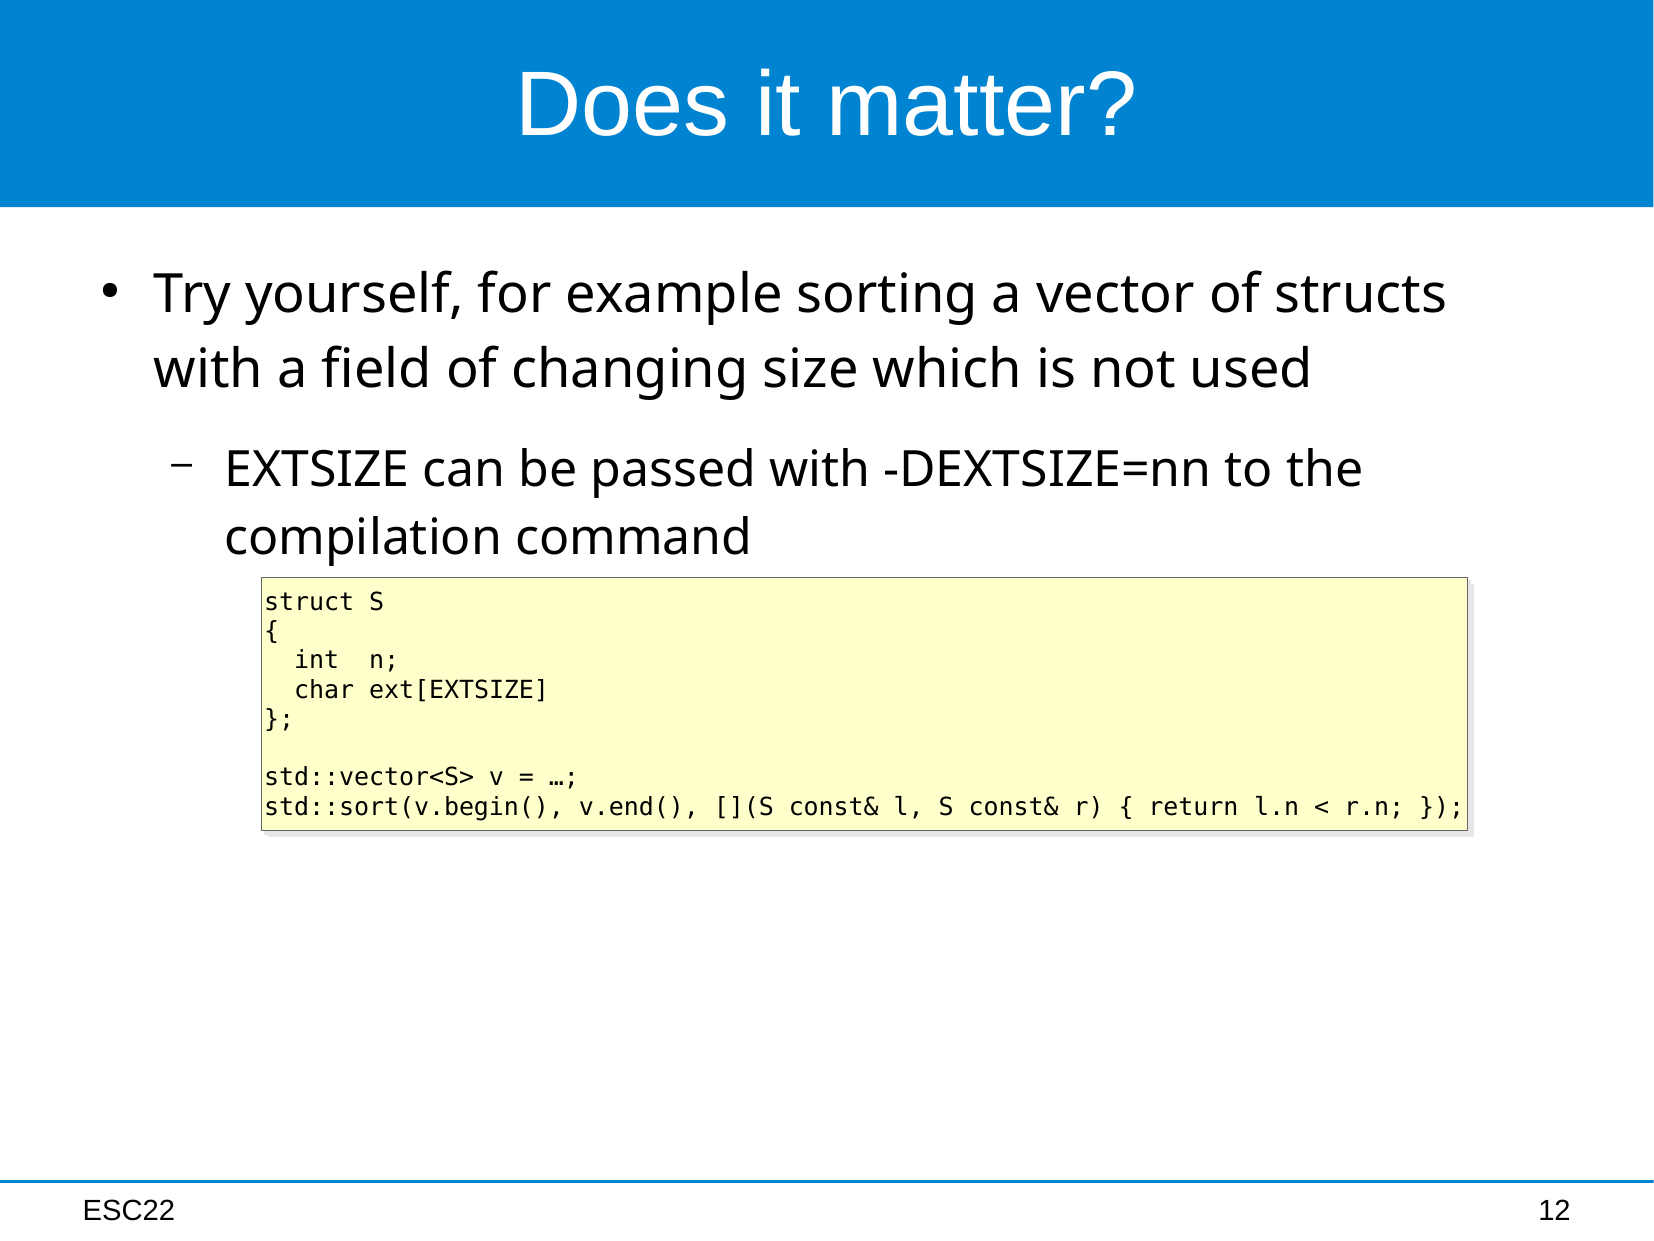

# Does it matter?
Try yourself, for example sorting a vector of structs with a field of changing size which is not used
EXTSIZE can be passed with -DEXTSIZE=nn to the compilation command
struct S
{
 int n;
 char ext[EXTSIZE]
};
std::vector<S> v = …;
std::sort(v.begin(), v.end(), [](S const& l, S const& r) { return l.n < r.n; });
ESC22
12